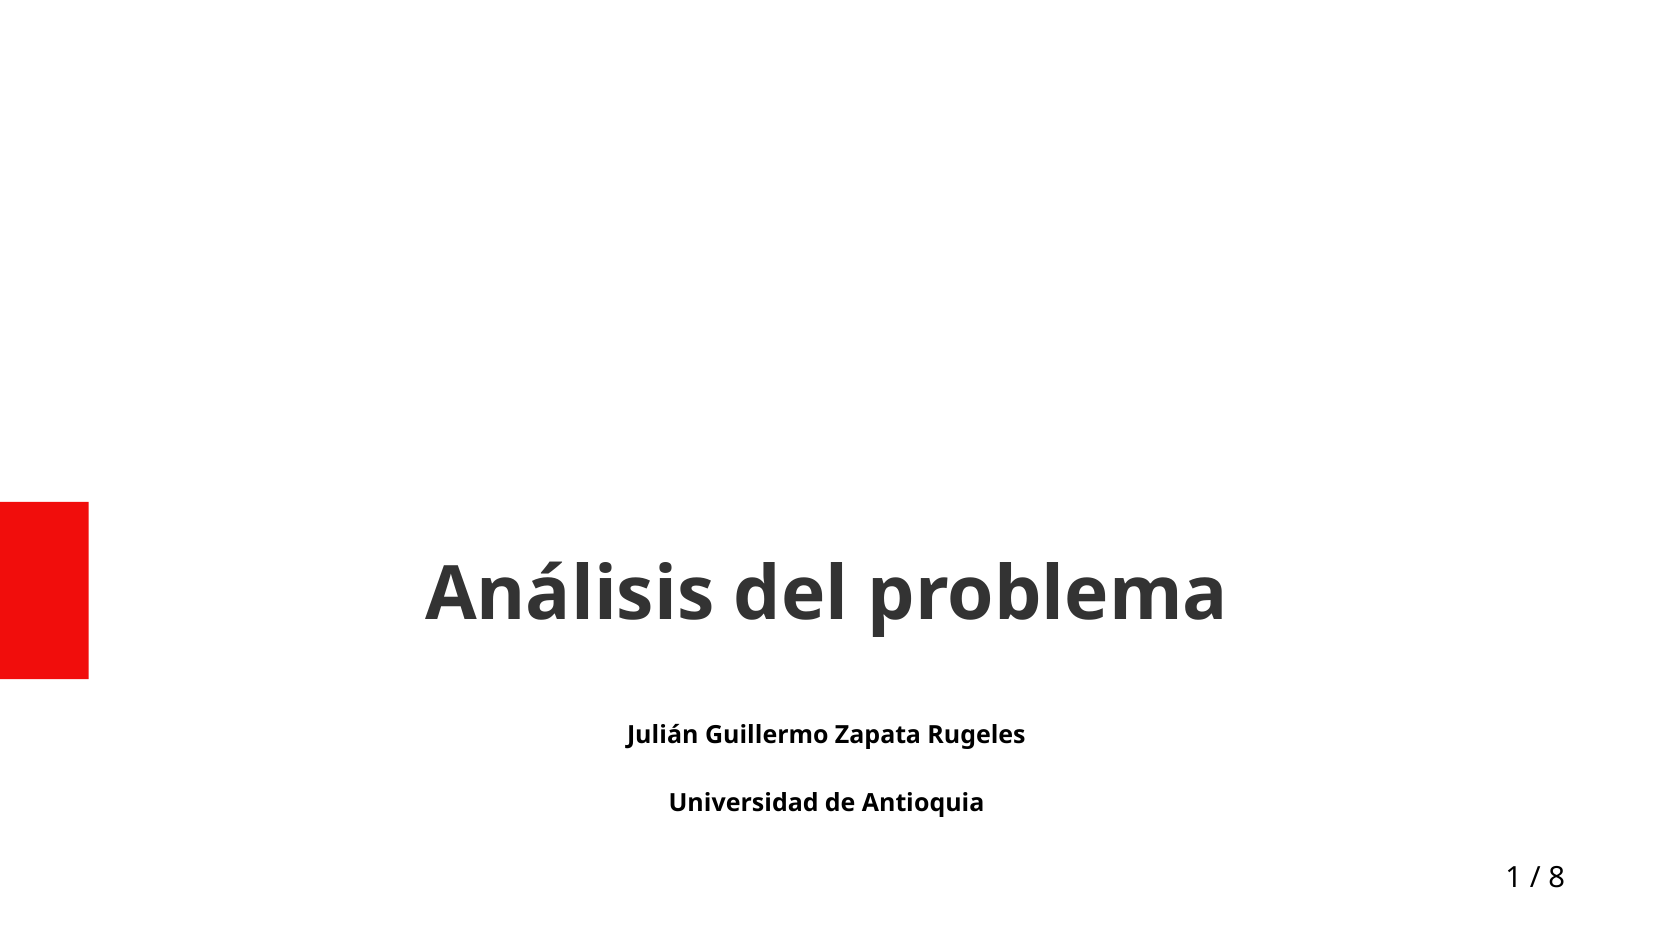

# Análisis del problema
Julián Guillermo Zapata Rugeles
Universidad de Antioquia
1